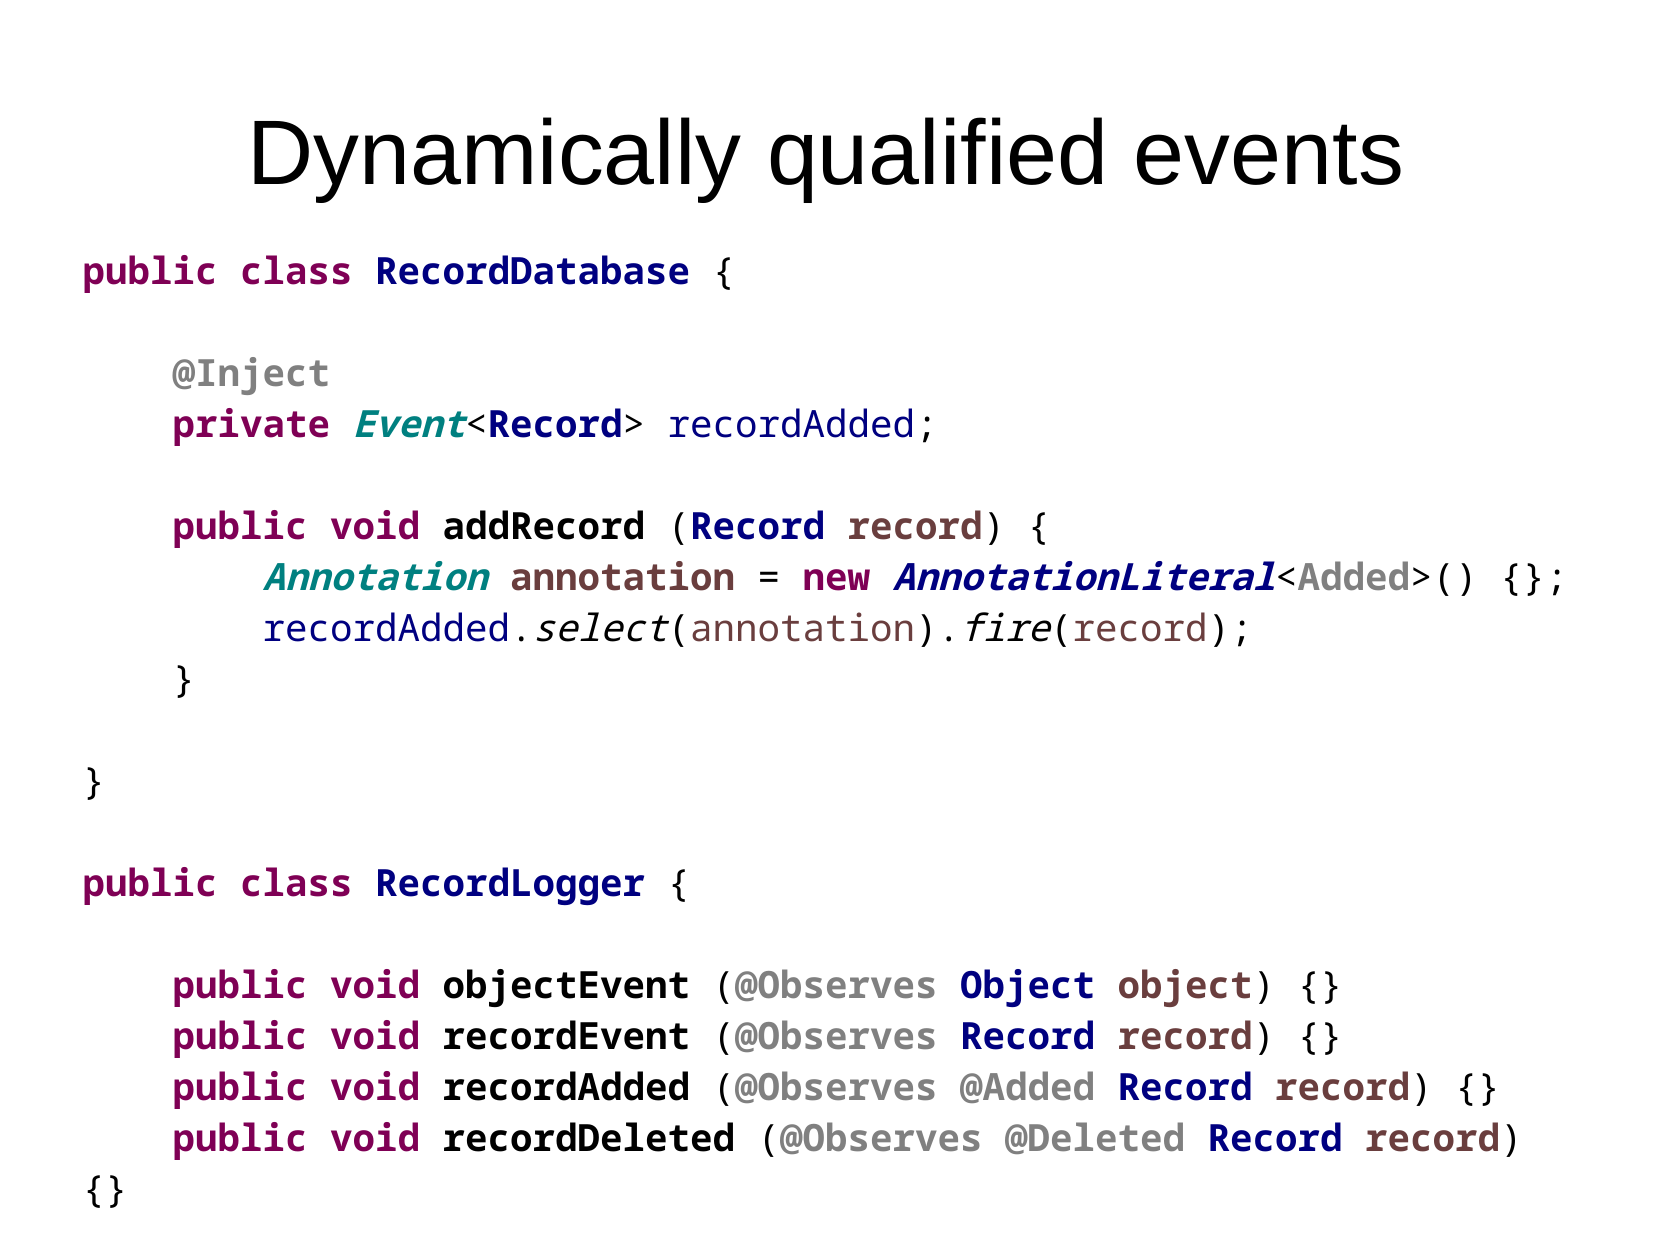

# Dynamically qualified events
public class RecordDatabase {
 @Inject
 private Event<Record> recordAdded;
 public void addRecord (Record record) {
 Annotation annotation = new AnnotationLiteral<Added>() {};
 recordAdded.select(annotation).fire(record);
 }
}
public class RecordLogger {
 public void objectEvent (@Observes Object object) {}
 public void recordEvent (@Observes Record record) {}
 public void recordAdded (@Observes @Added Record record) {}
 public void recordDeleted (@Observes @Deleted Record record) {}
}